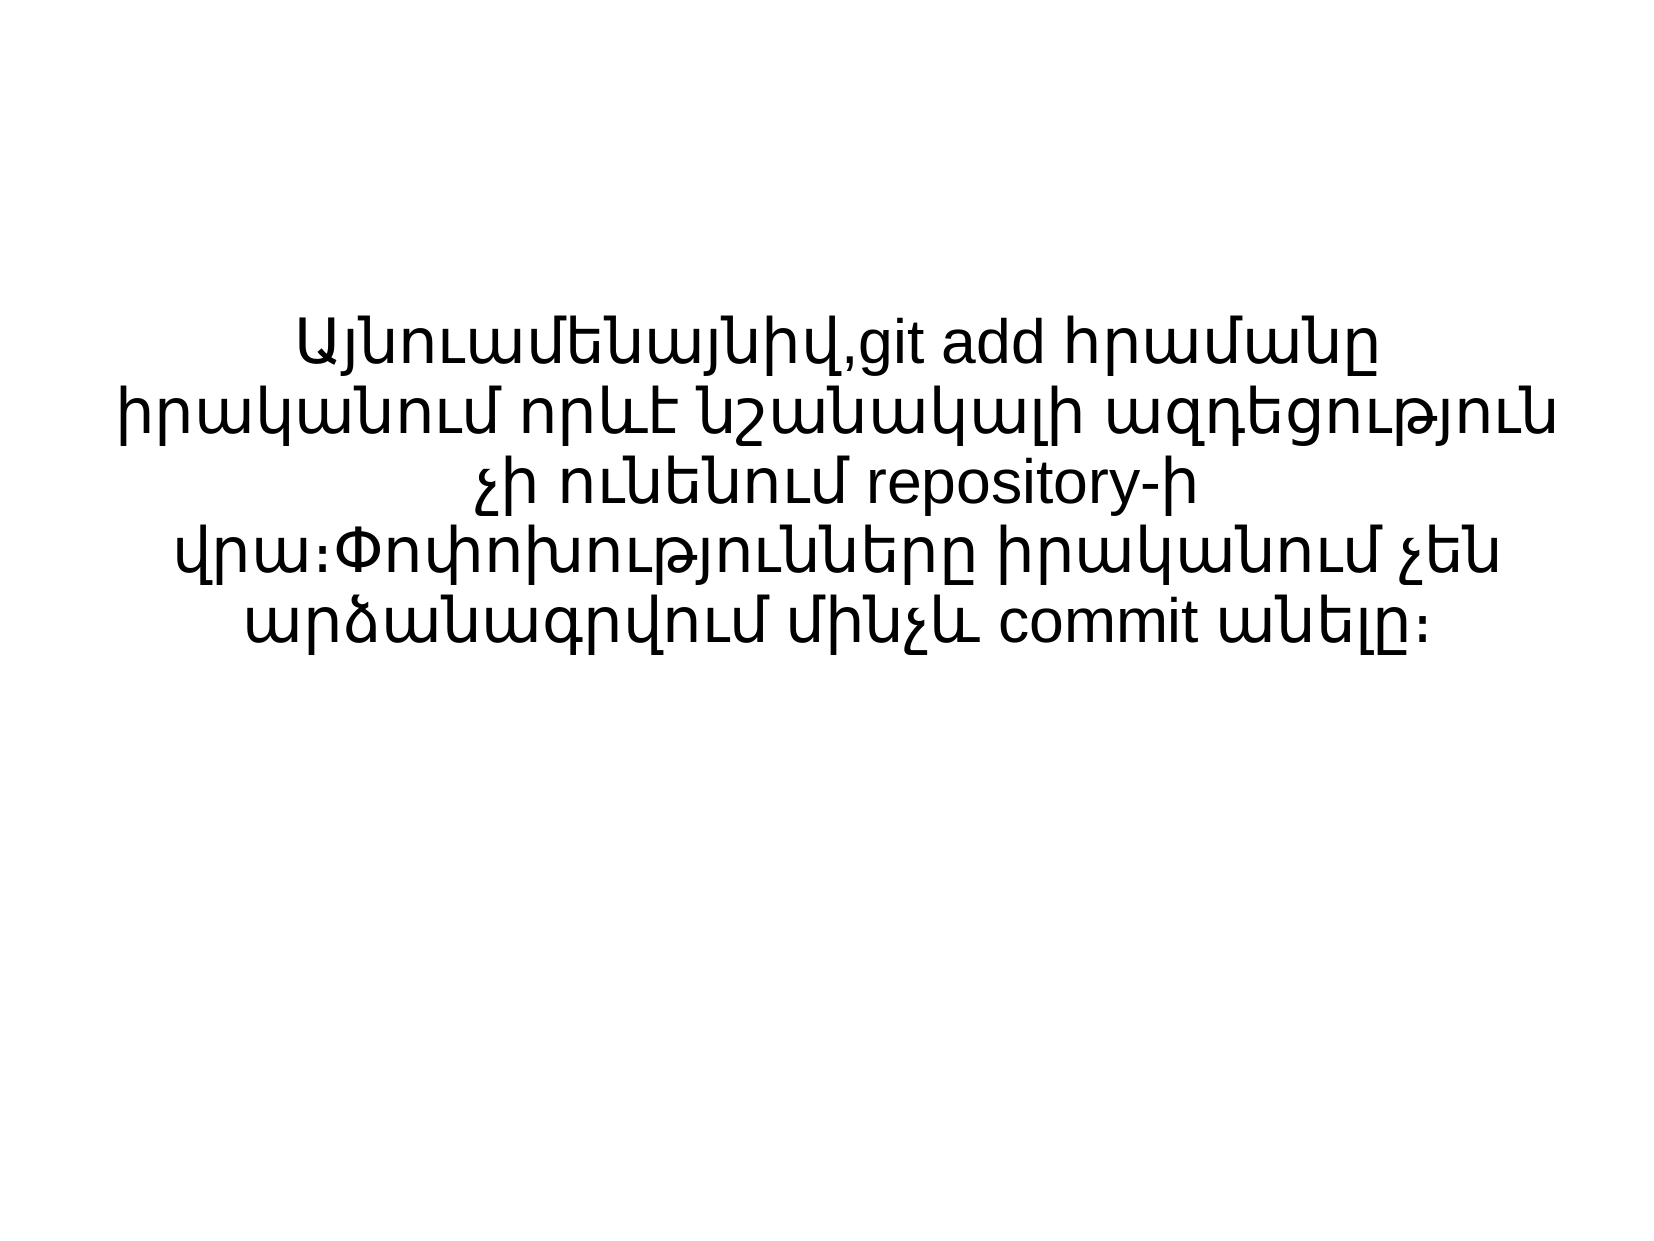

# Այնուամենայնիվ,git add հրամանը իրականում որևէ նշանակալի ազդեցություն չի ունենում repository-ի վրա։Փոփոխությունները իրականում չեն արձանագրվում մինչև commit անելը։